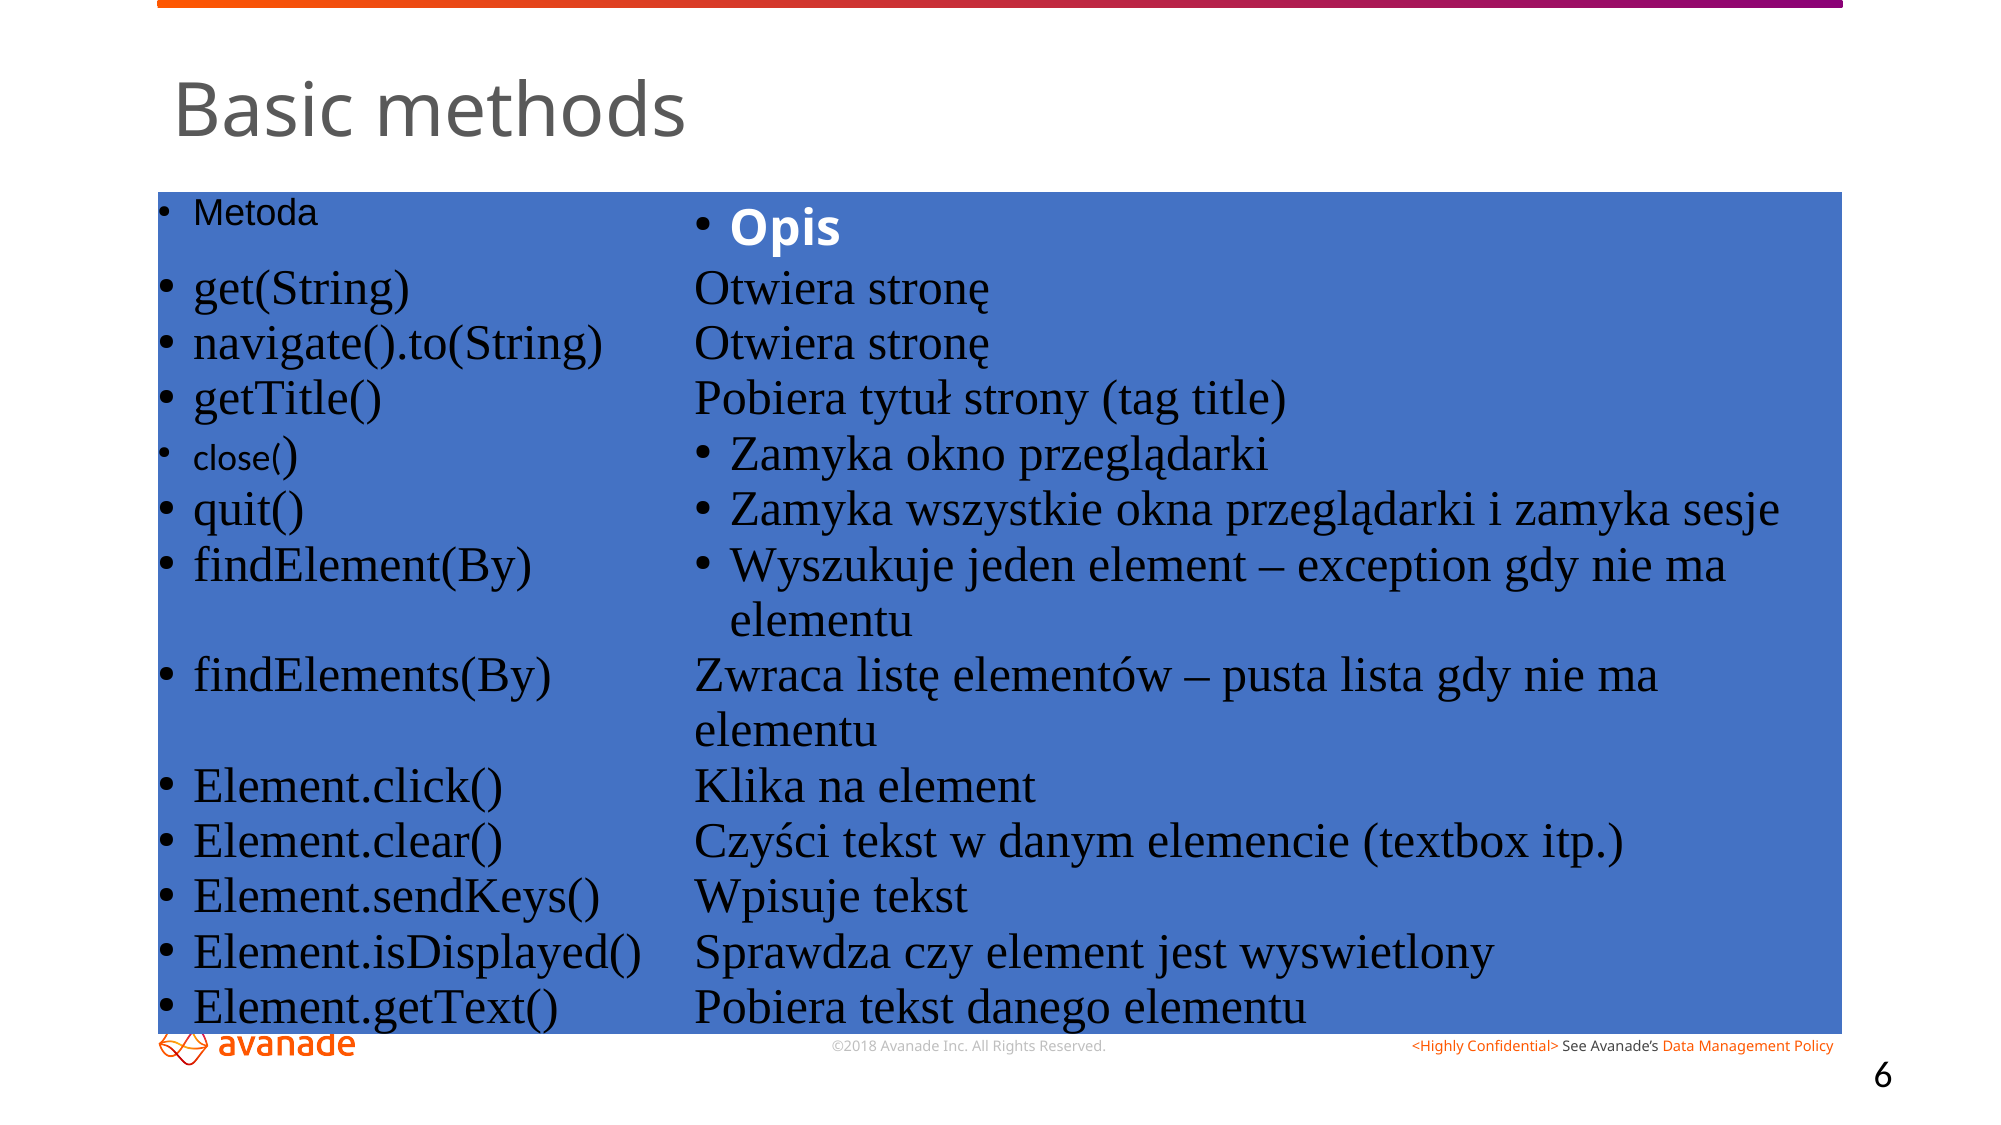

# Basic methods
| Metoda | Opis |
| --- | --- |
| get(String) | Otwiera stronę |
| navigate().to(String) | Otwiera stronę |
| getTitle() | Pobiera tytuł strony (tag title) |
| close() | Zamyka okno przeglądarki |
| quit() | Zamyka wszystkie okna przeglądarki i zamyka sesje |
| findElement(By) | Wyszukuje jeden element – exception gdy nie ma elementu |
| findElements(By) | Zwraca listę elementów – pusta lista gdy nie ma elementu |
| Element.click() | Klika na element |
| Element.clear() | Czyści tekst w danym elemencie (textbox itp.) |
| Element.sendKeys() | Wpisuje tekst |
| Element.isDisplayed() | Sprawdza czy element jest wyswietlony |
| Element.getText() | Pobiera tekst danego elementu |